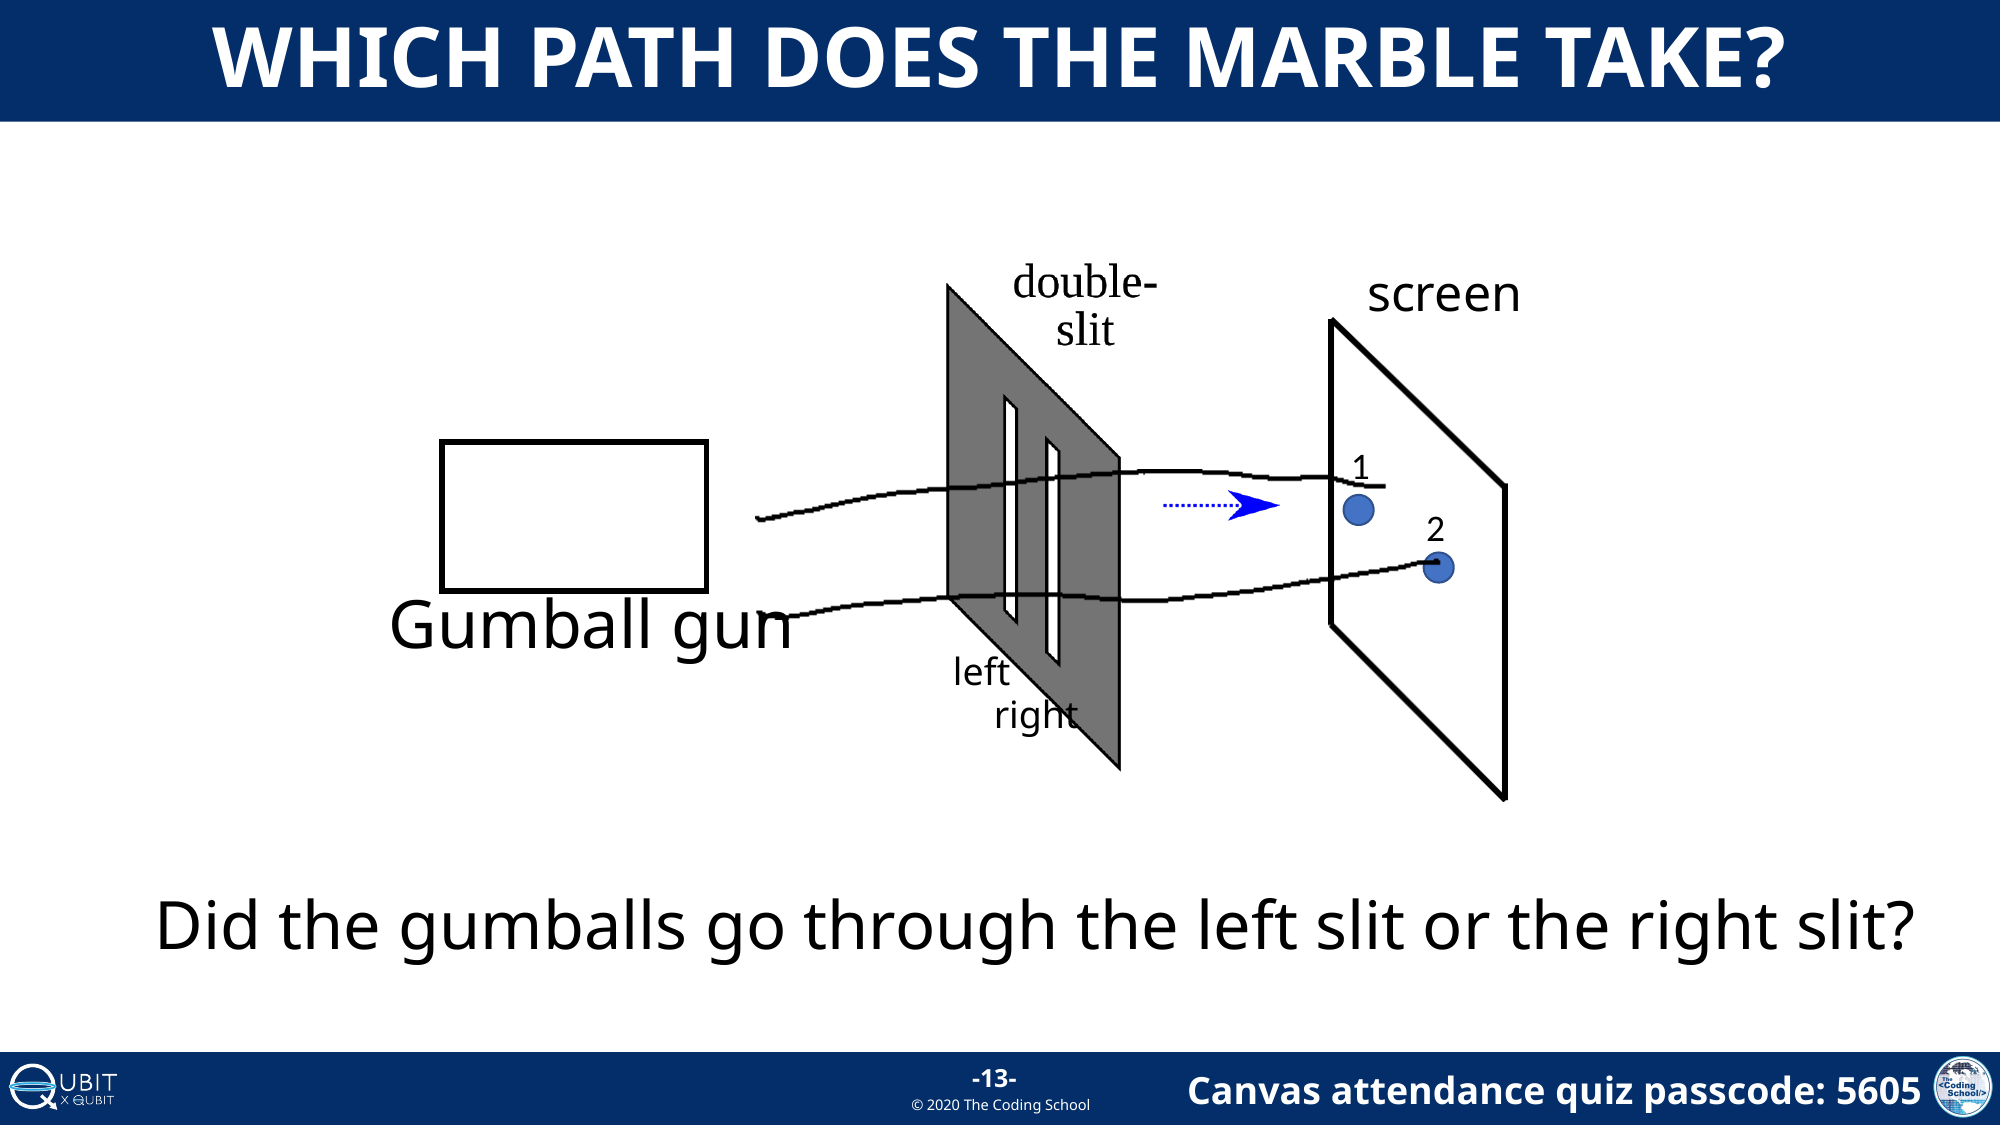

# Which path does the marble take?
screen
1
2
Gumball gun
left
right
Did the gumballs go through the left slit or the right slit?
-13-